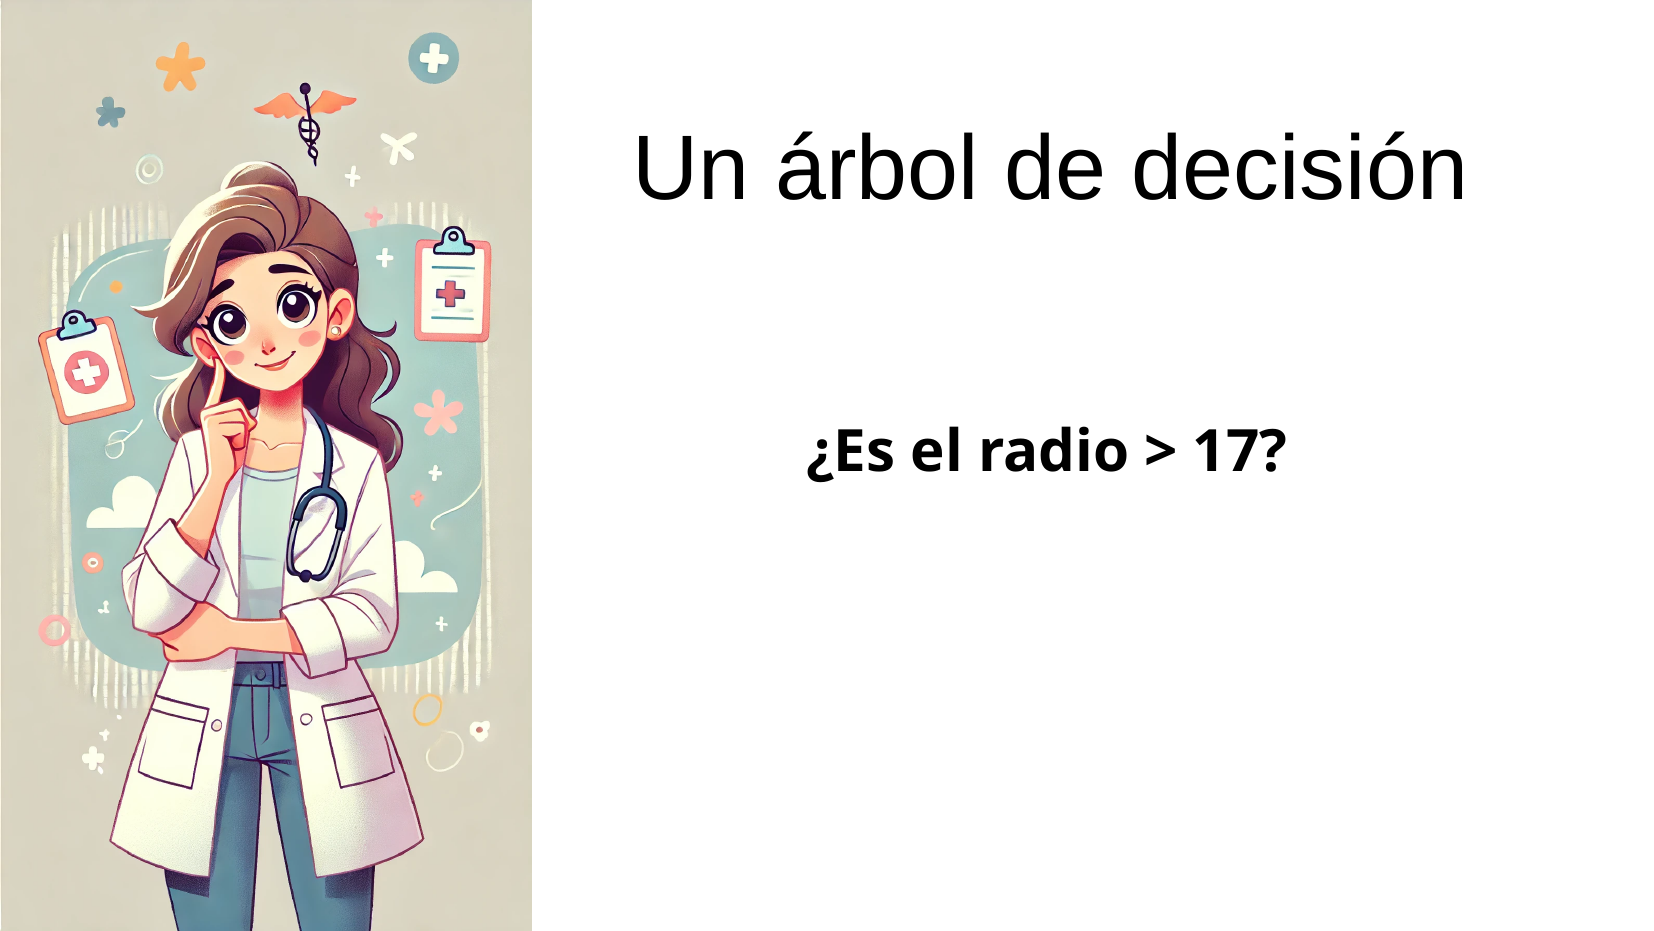

# Un árbol de decisión
¿Es el radio > 17?